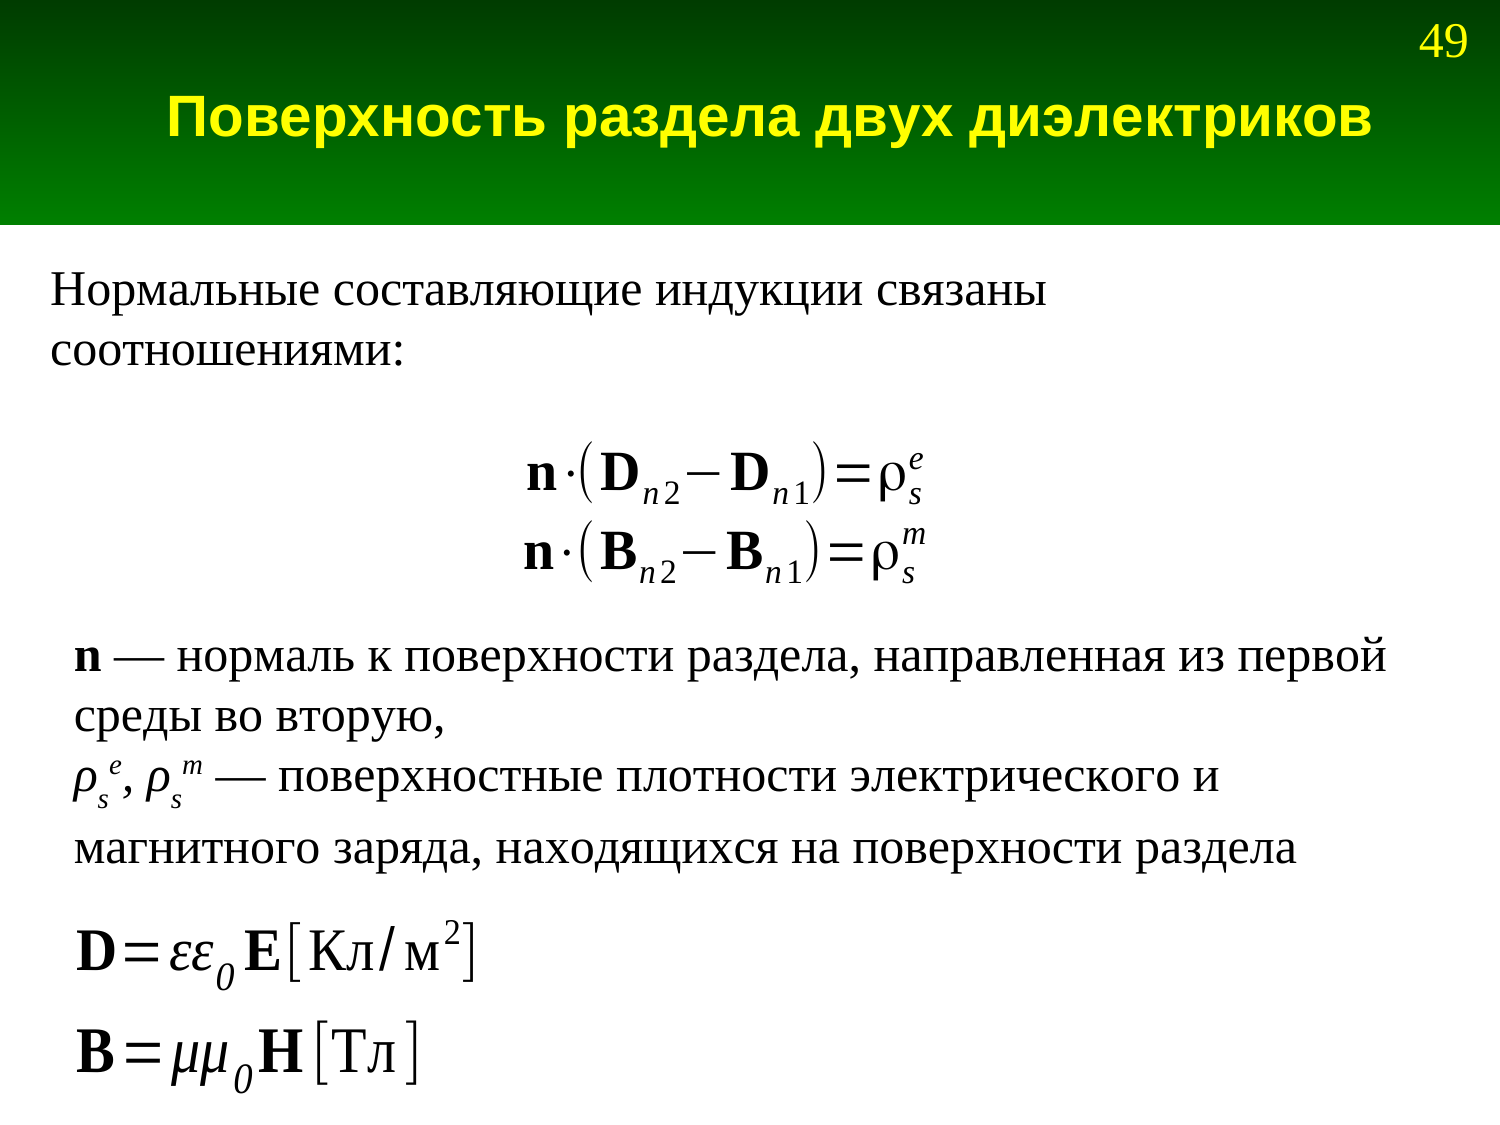

# Поверхность раздела двух диэлектриков
Нормальные составляющие индукции связаны соотношениями:
n — нормаль к поверхности раздела, направленная из первой среды во вторую,
ρse, ρsm — поверхностные плотности электрического и магнитного заряда, находящихся на поверхности раздела